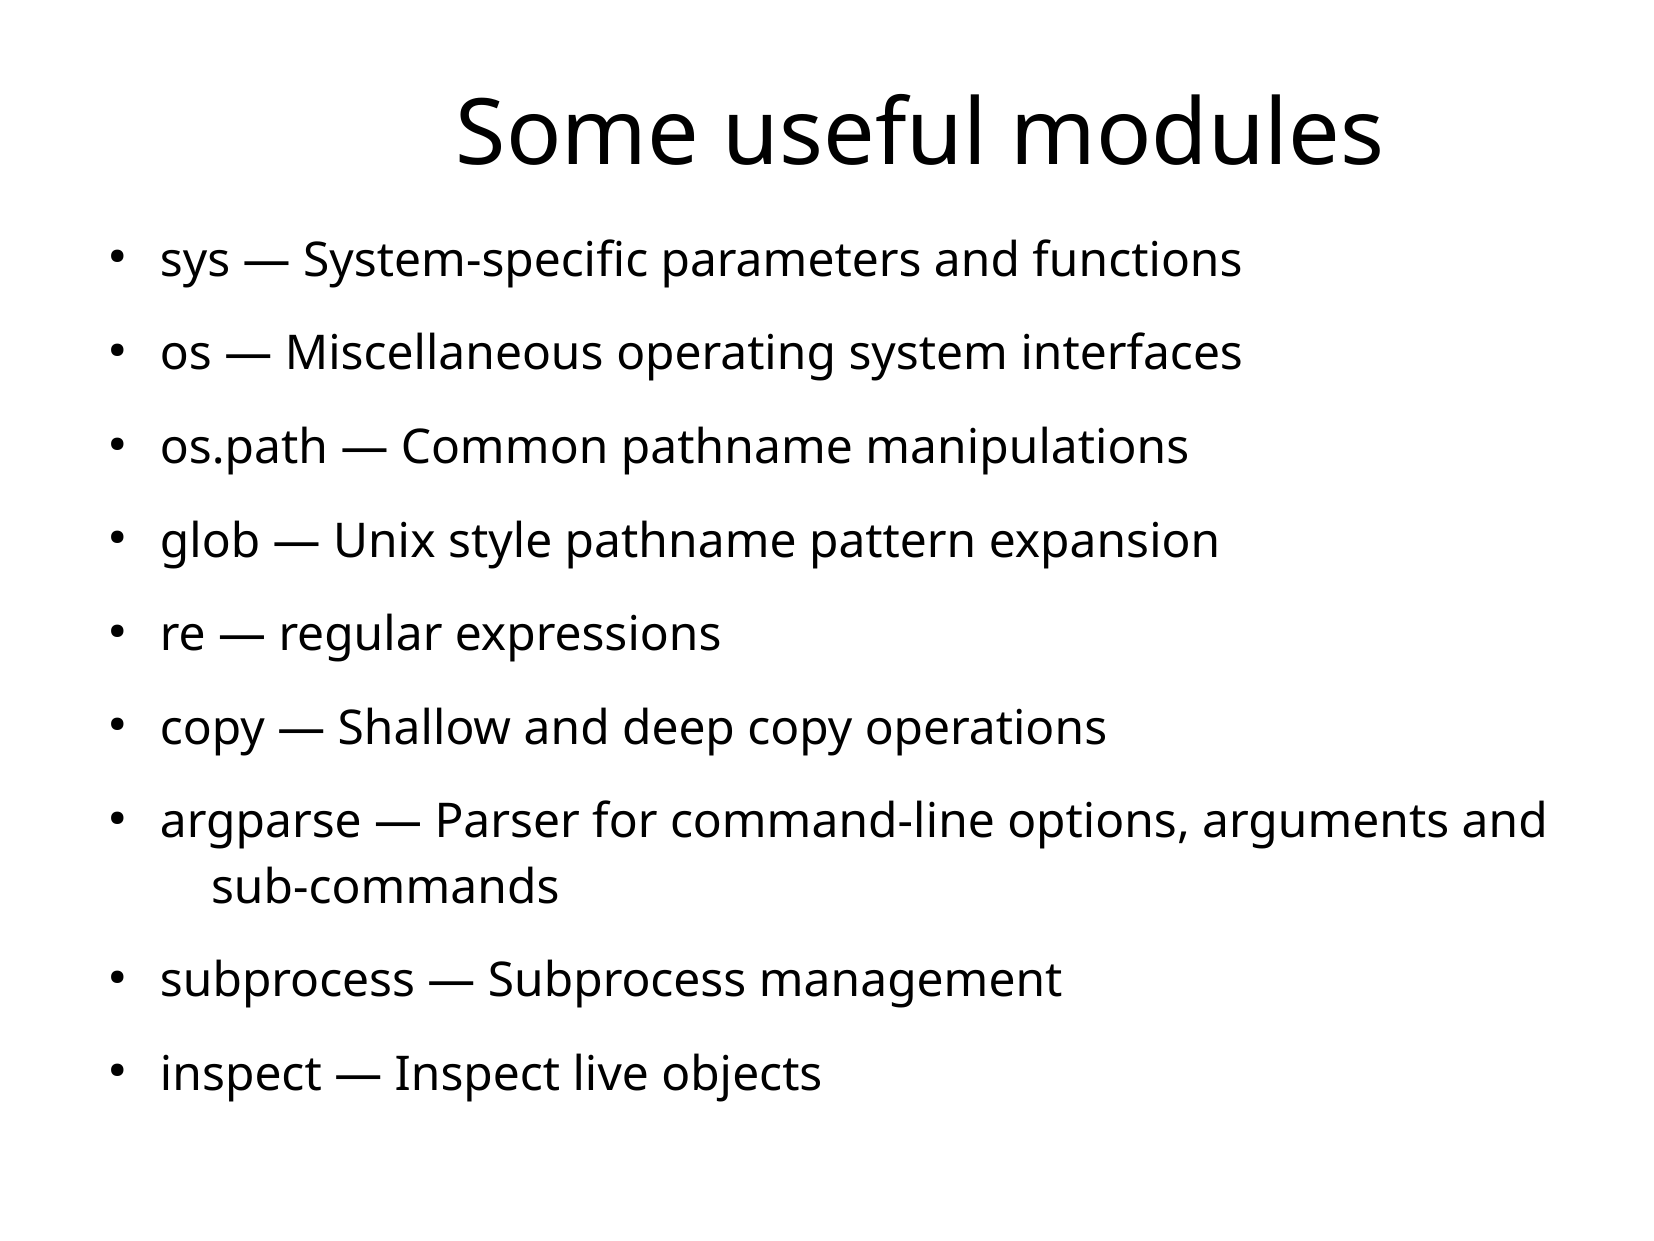

# Some useful modules
sys — System-specific parameters and functions
os — Miscellaneous operating system interfaces
os.path — Common pathname manipulations
glob — Unix style pathname pattern expansion
re — regular expressions
copy — Shallow and deep copy operations
argparse — Parser for command-line options, arguments and sub-commands
subprocess — Subprocess management
inspect — Inspect live objects